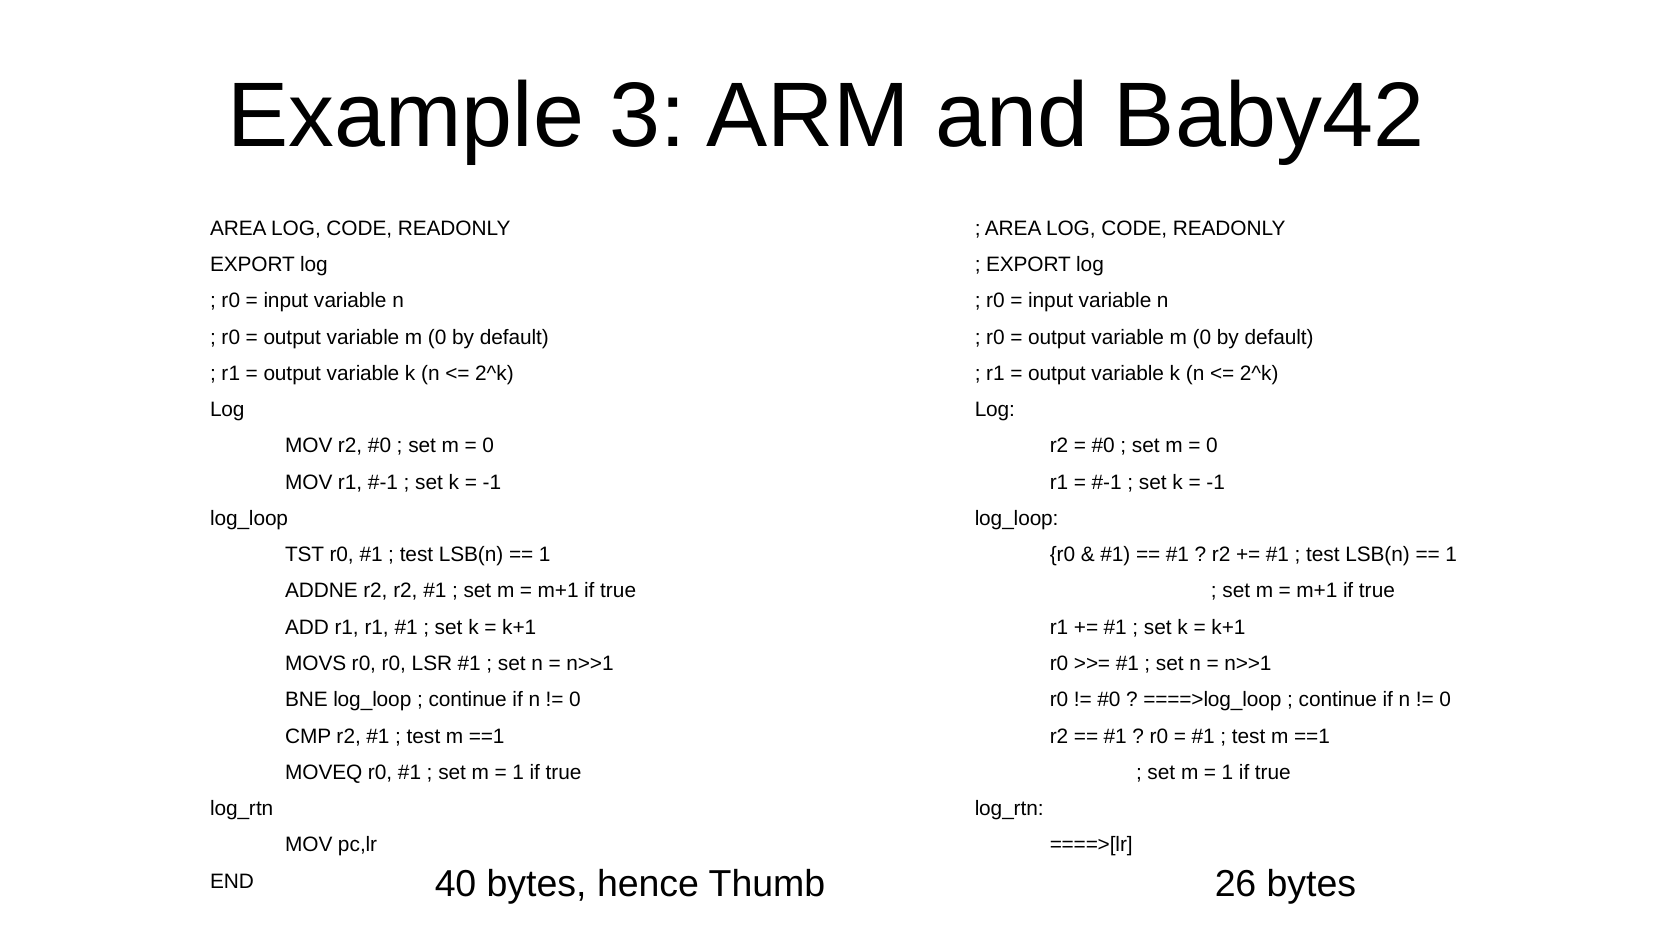

# Example 3: ARM and Baby42
AREA LOG, CODE, READONLY
EXPORT log
; r0 = input variable n
; r0 = output variable m (0 by default)
; r1 = output variable k (n <= 2^k)
Log
	MOV r2, #0 ; set m = 0
	MOV r1, #-1 ; set k = -1
log_loop
	TST r0, #1 ; test LSB(n) == 1
	ADDNE r2, r2, #1 ; set m = m+1 if true
	ADD r1, r1, #1 ; set k = k+1
	MOVS r0, r0, LSR #1 ; set n = n>>1
	BNE log_loop ; continue if n != 0
	CMP r2, #1 ; test m ==1
	MOVEQ r0, #1 ; set m = 1 if true
log_rtn
	MOV pc,lr
END
; AREA LOG, CODE, READONLY
; EXPORT log
; r0 = input variable n
; r0 = output variable m (0 by default)
; r1 = output variable k (n <= 2^k)
Log:
	r2 = #0 ; set m = 0
	r1 = #-1 ; set k = -1
log_loop:
	{r0 & #1) == #1 ? r2 += #1 ; test LSB(n) == 1
	 ; set m = m+1 if true
	r1 += #1 ; set k = k+1
	r0 >>= #1 ; set n = n>>1
	r0 != #0 ? ====>log_loop ; continue if n != 0
	r2 == #1 ? r0 = #1 ; test m ==1
	 ; set m = 1 if true
log_rtn:
	====>[lr]
40 bytes, hence Thumb
26 bytes